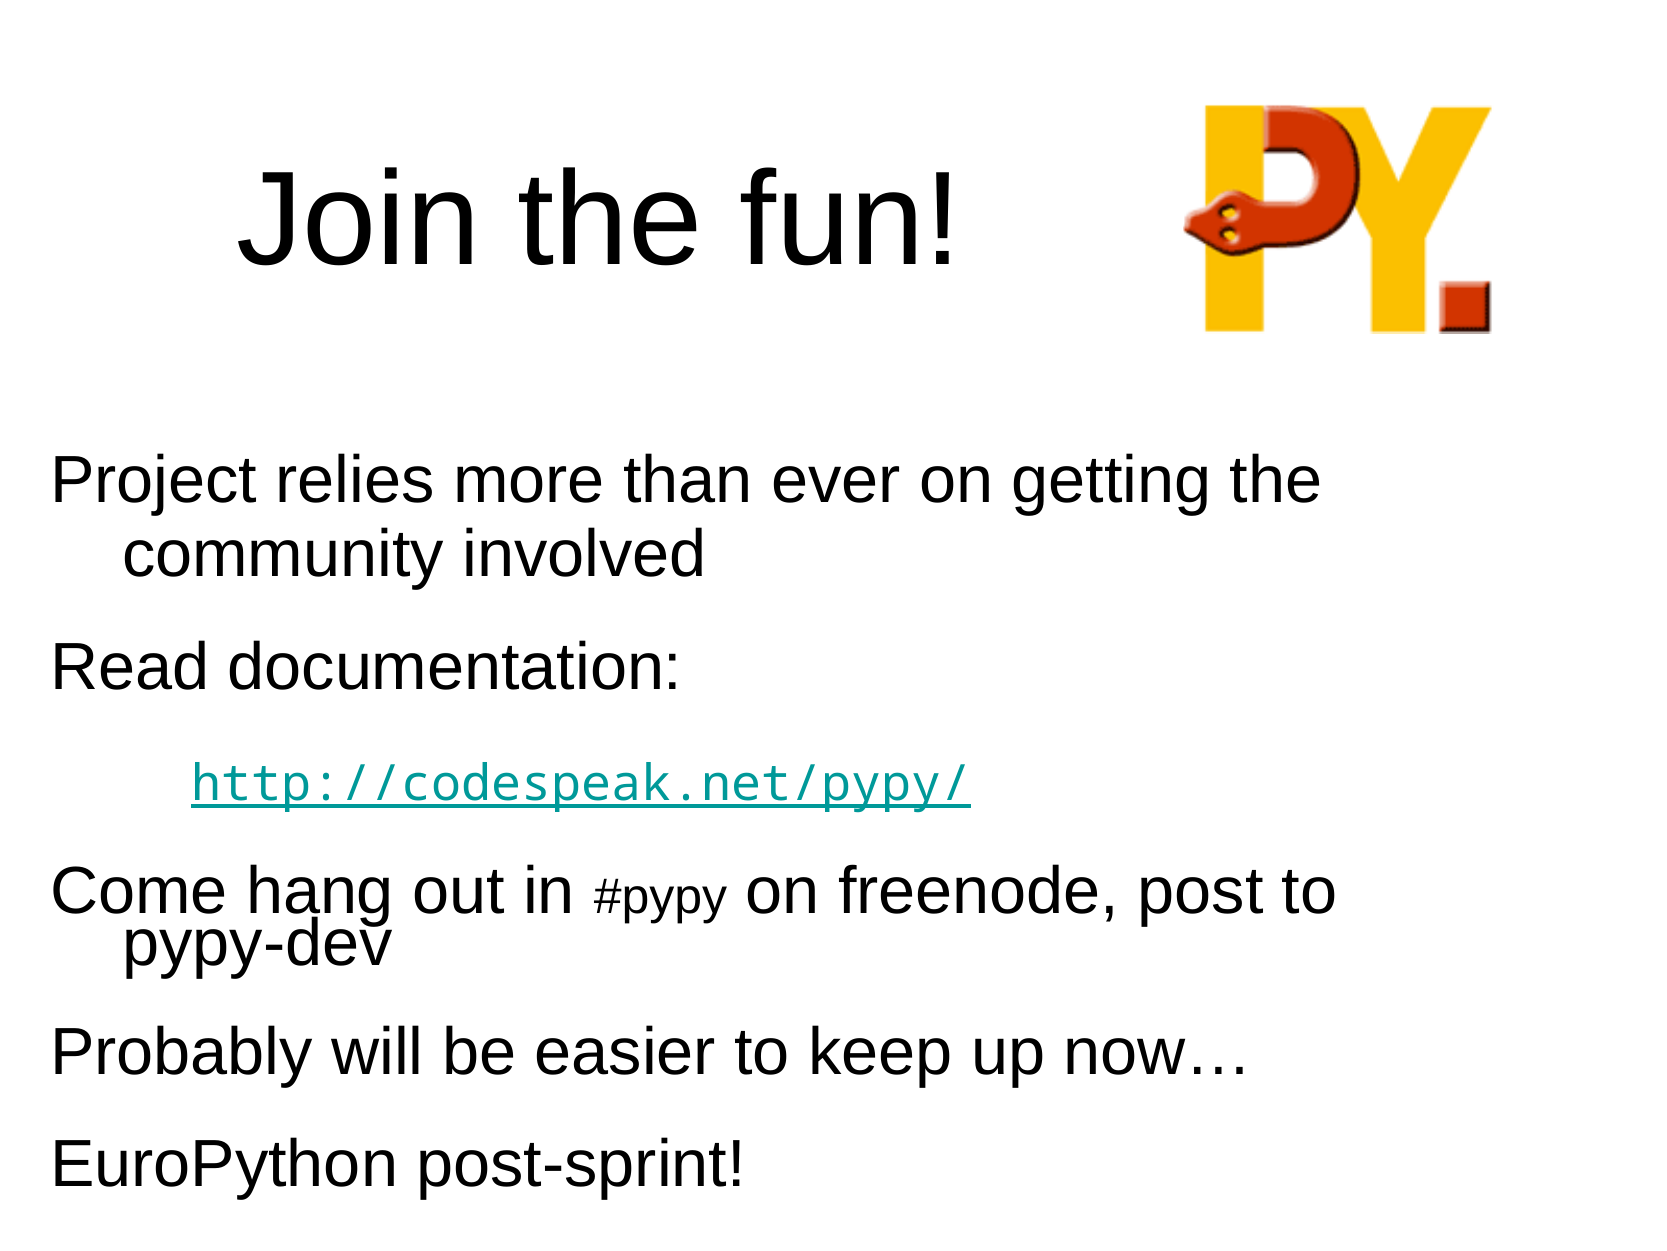

# Join the fun!
Project relies more than ever on getting the community involved
Read documentation:
 http://codespeak.net/pypy/
Come hang out in #pypy on freenode, post to
pypy-dev
Probably will be easier to keep up now…
EuroPython post-sprint!